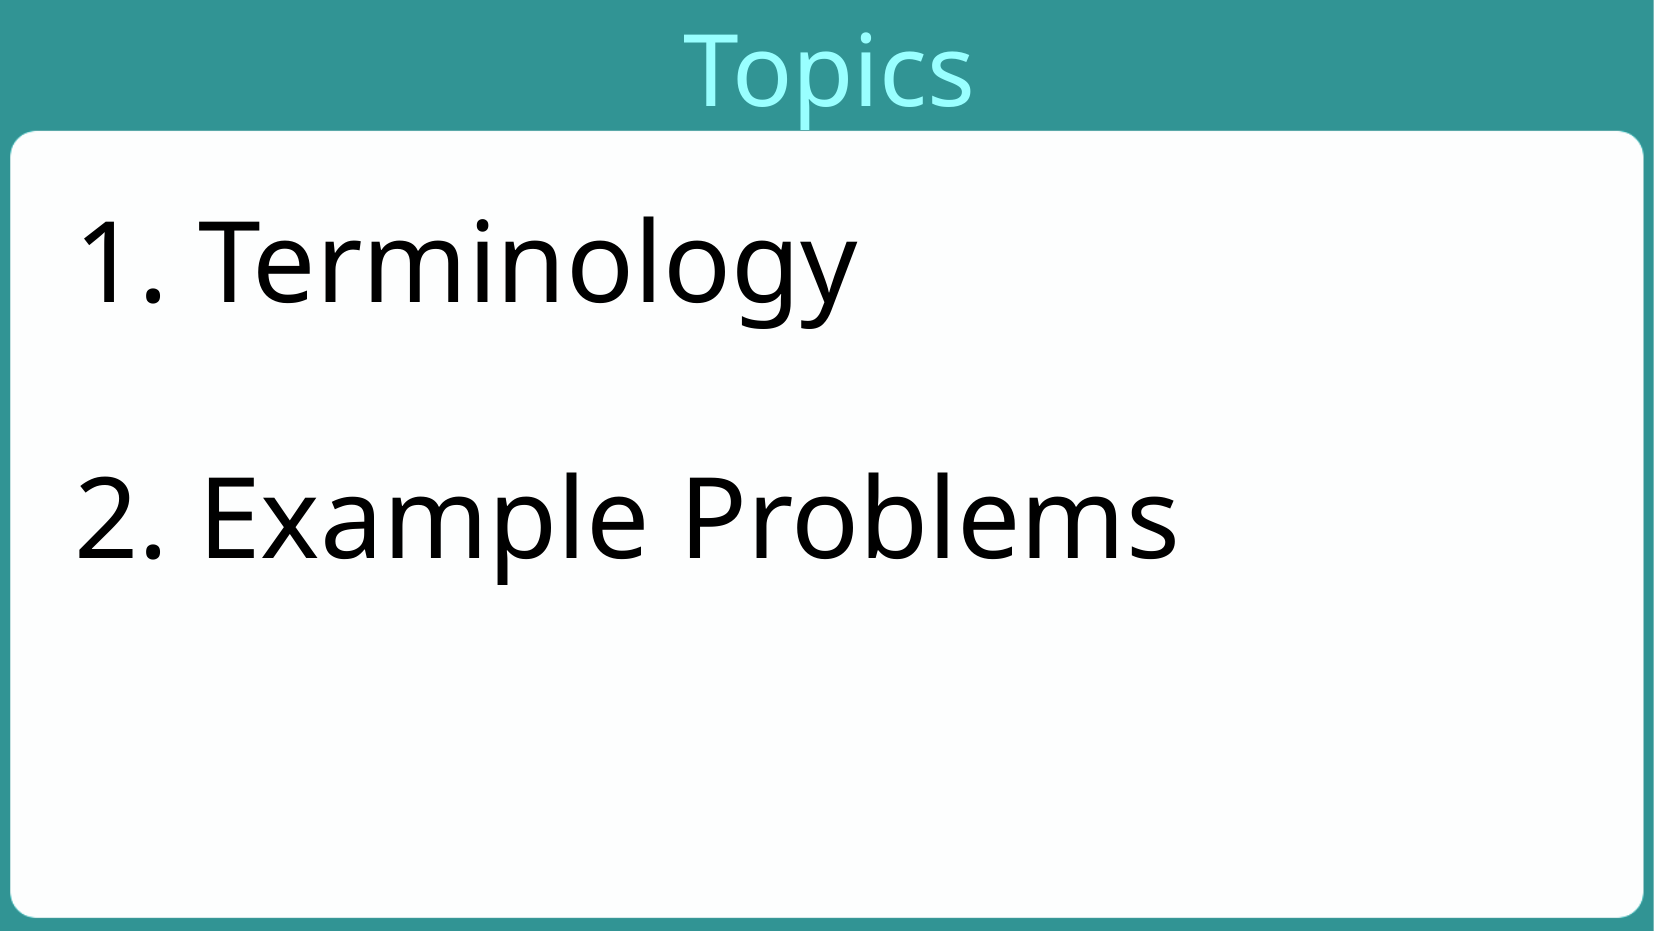

# Topics
1. Terminology
2. Example Problems